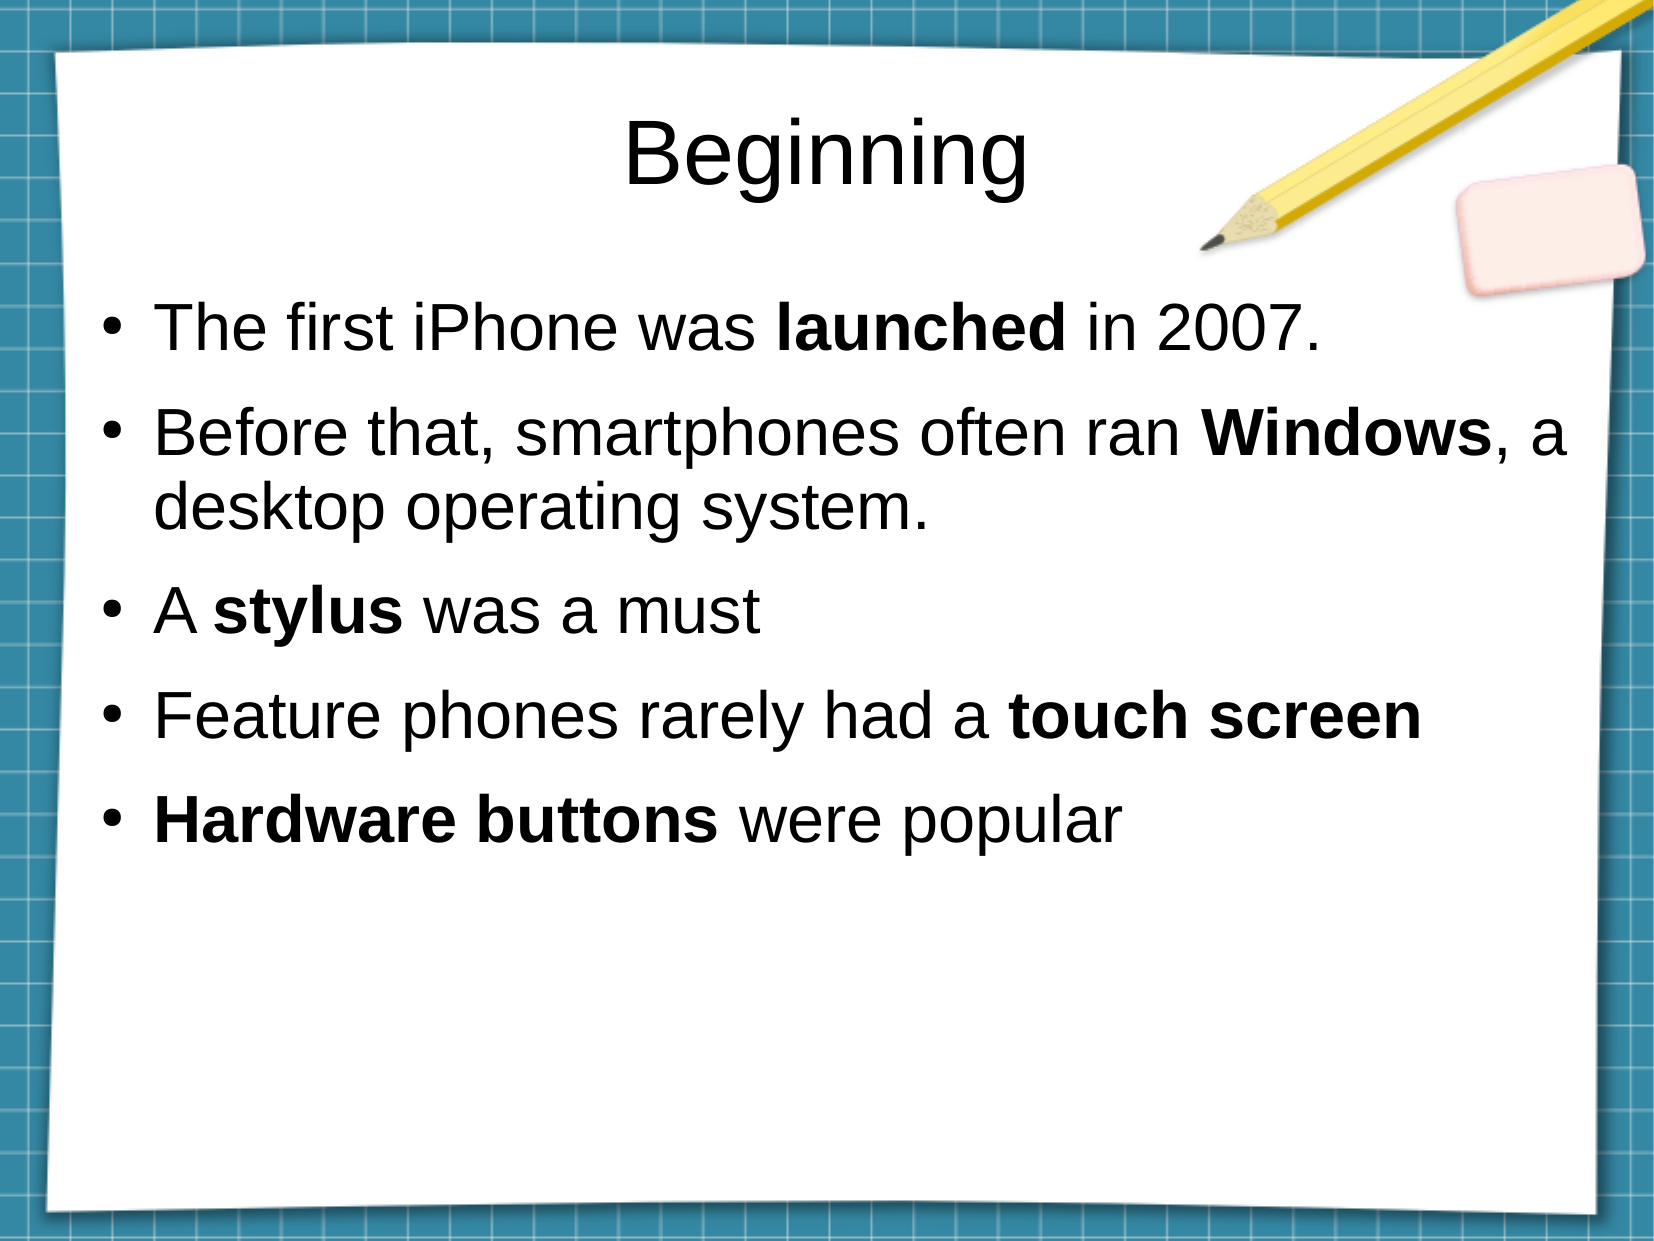

# Beginning
The first iPhone was launched in 2007.
Before that, smartphones often ran Windows, a desktop operating system.
A stylus was a must
Feature phones rarely had a touch screen
Hardware buttons were popular